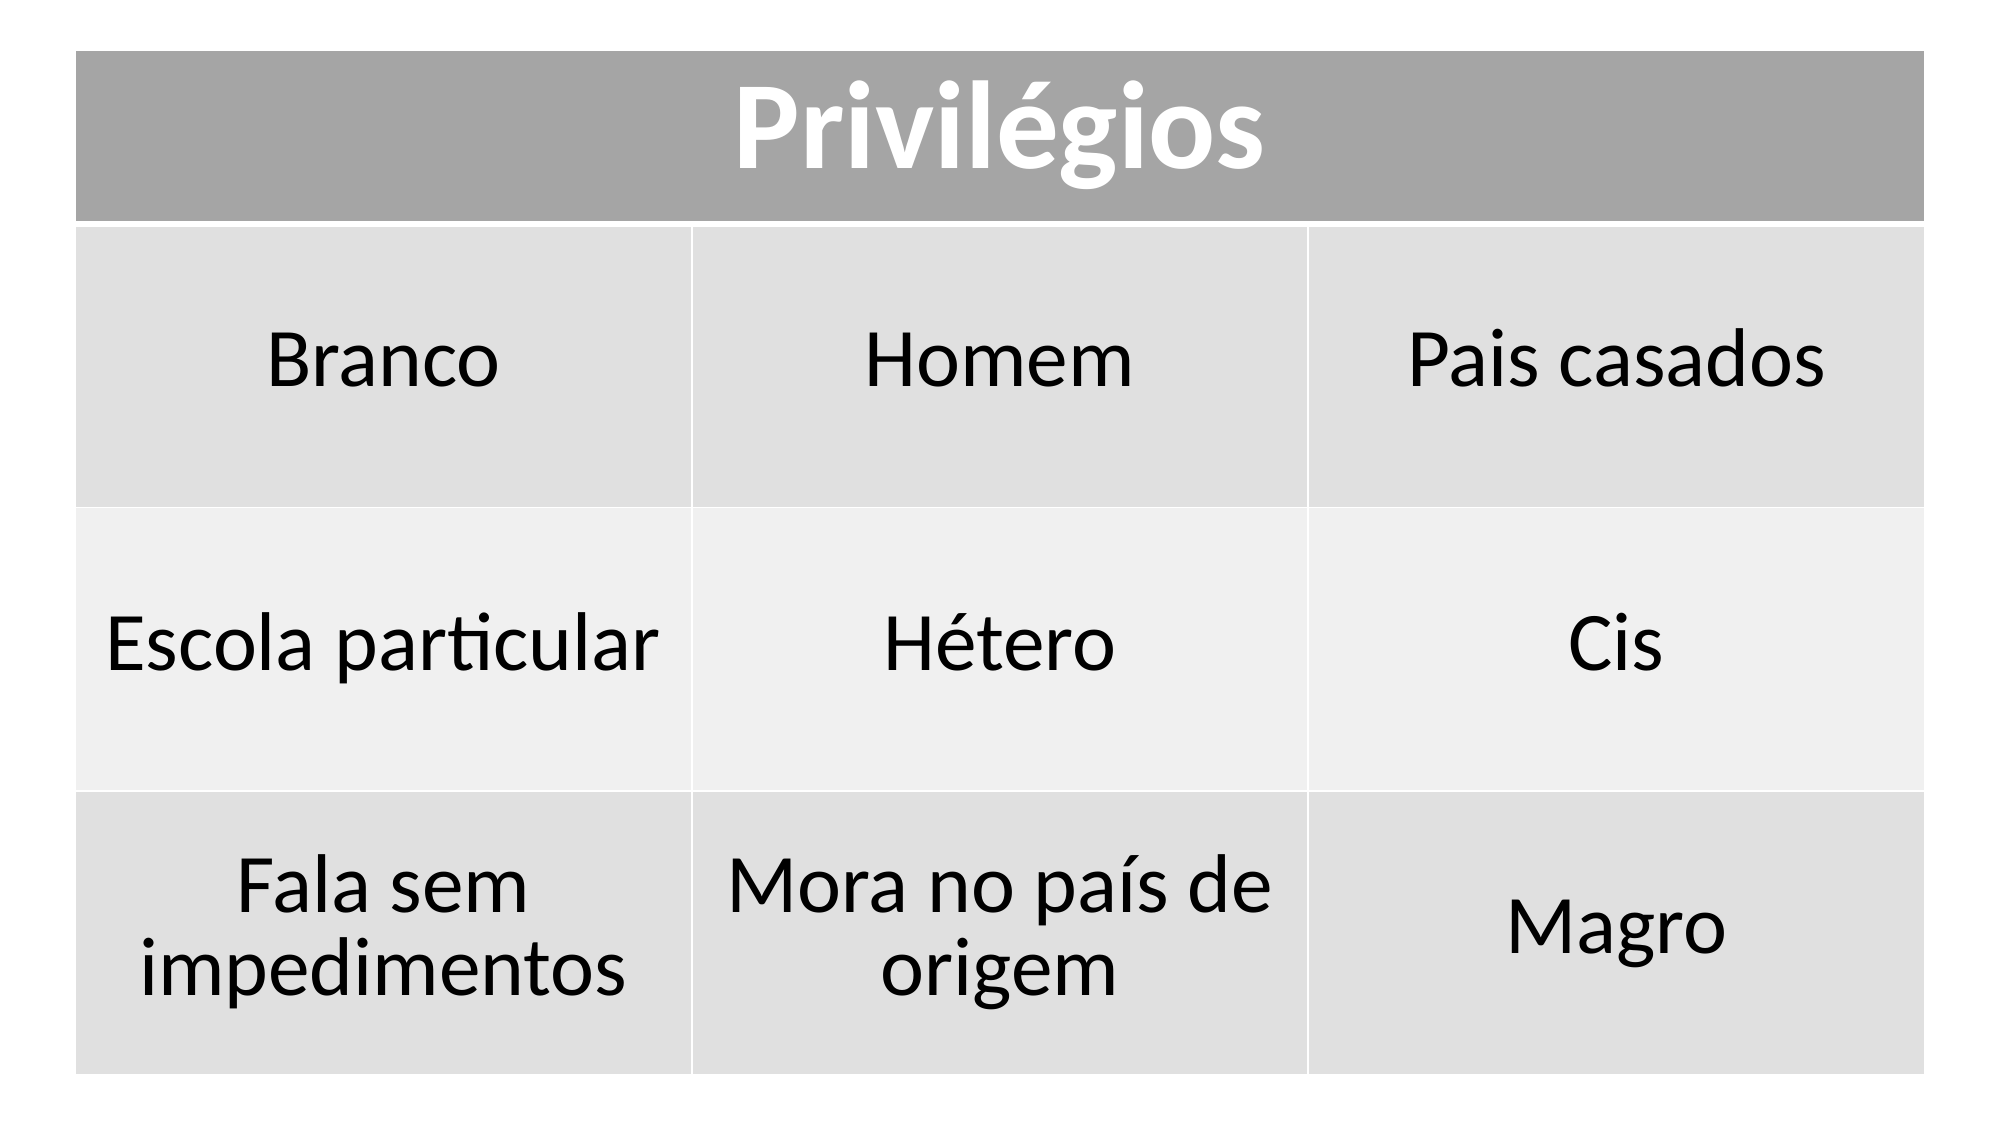

| Privilégios | | |
| --- | --- | --- |
| Branco | Homem | Pais casados |
| Escola particular | Hétero | Cis |
| Fala sem impedimentos | Mora no país de origem | Magro |